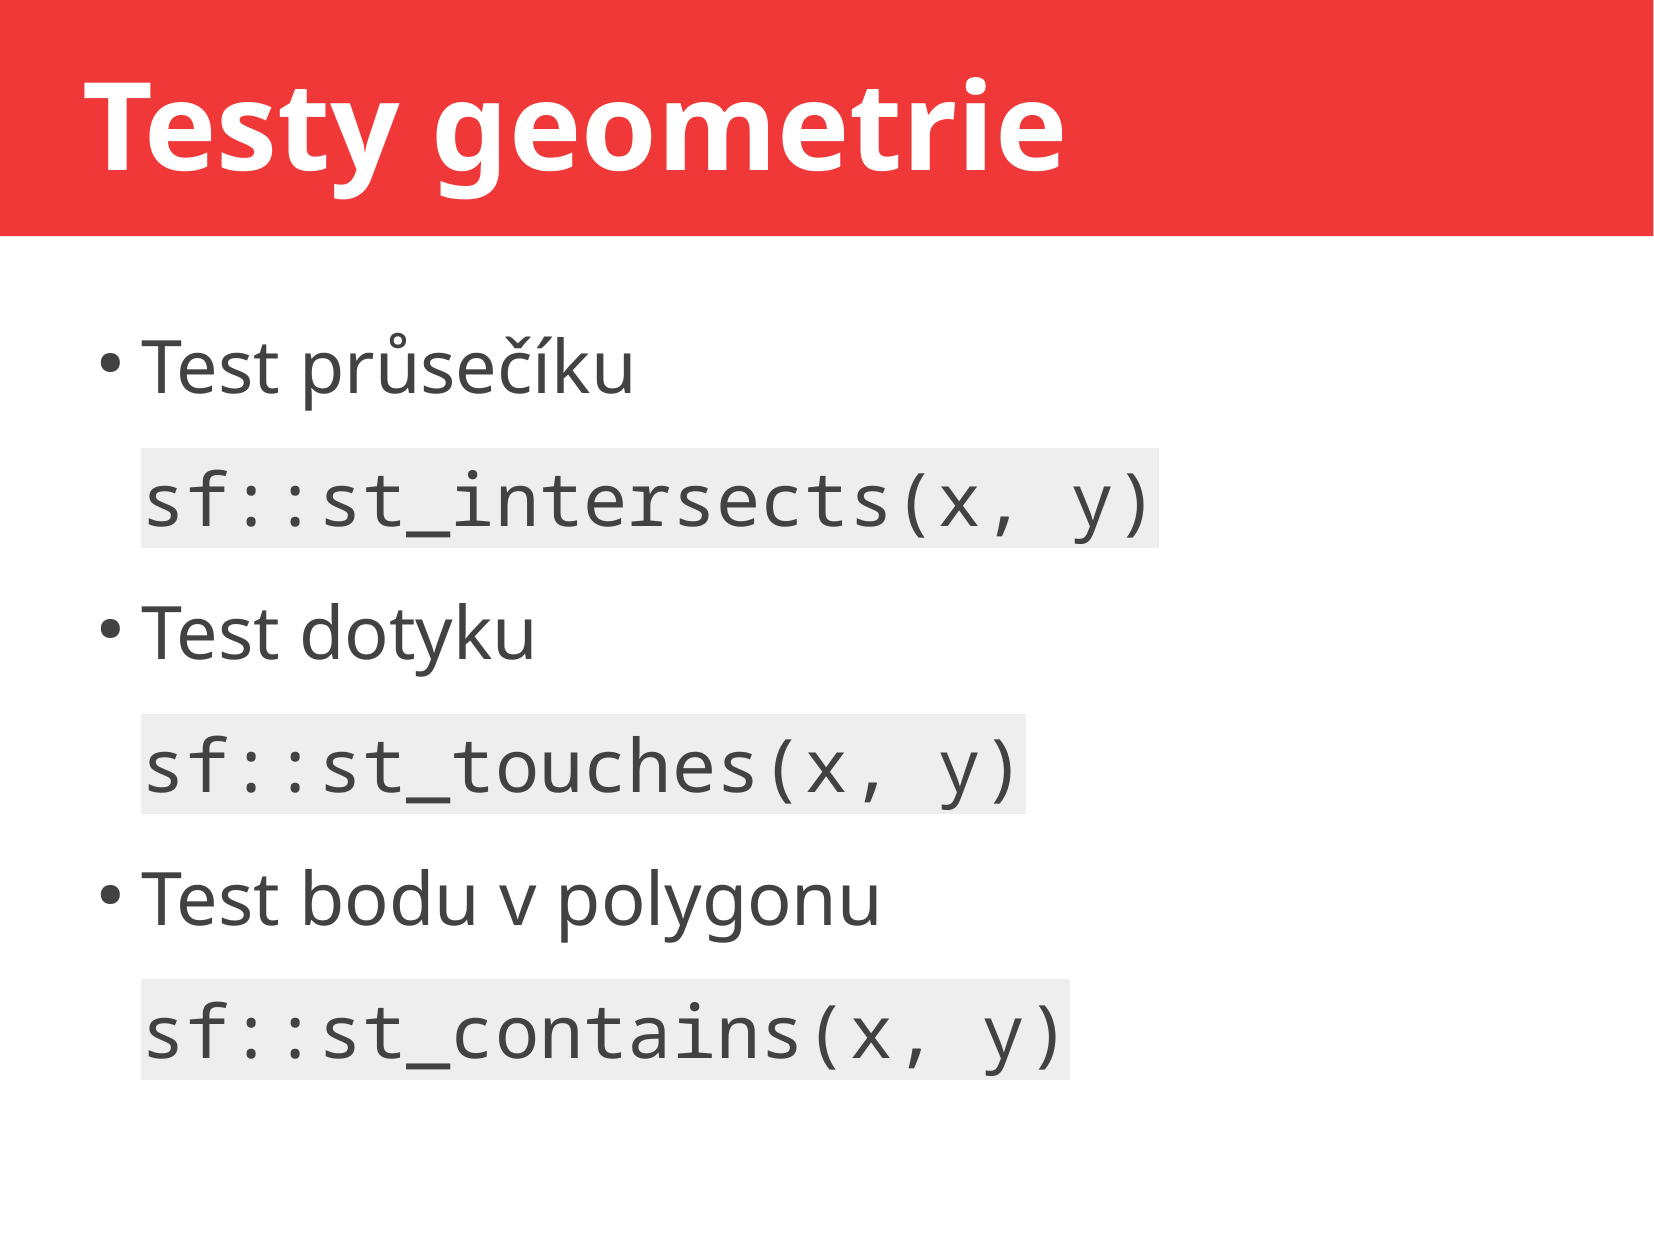

# Testy geometrie
Test průsečíku
sf::st_intersects(x, y)
Test dotyku
sf::st_touches(x, y)
Test bodu v polygonu
sf::st_contains(x, y)